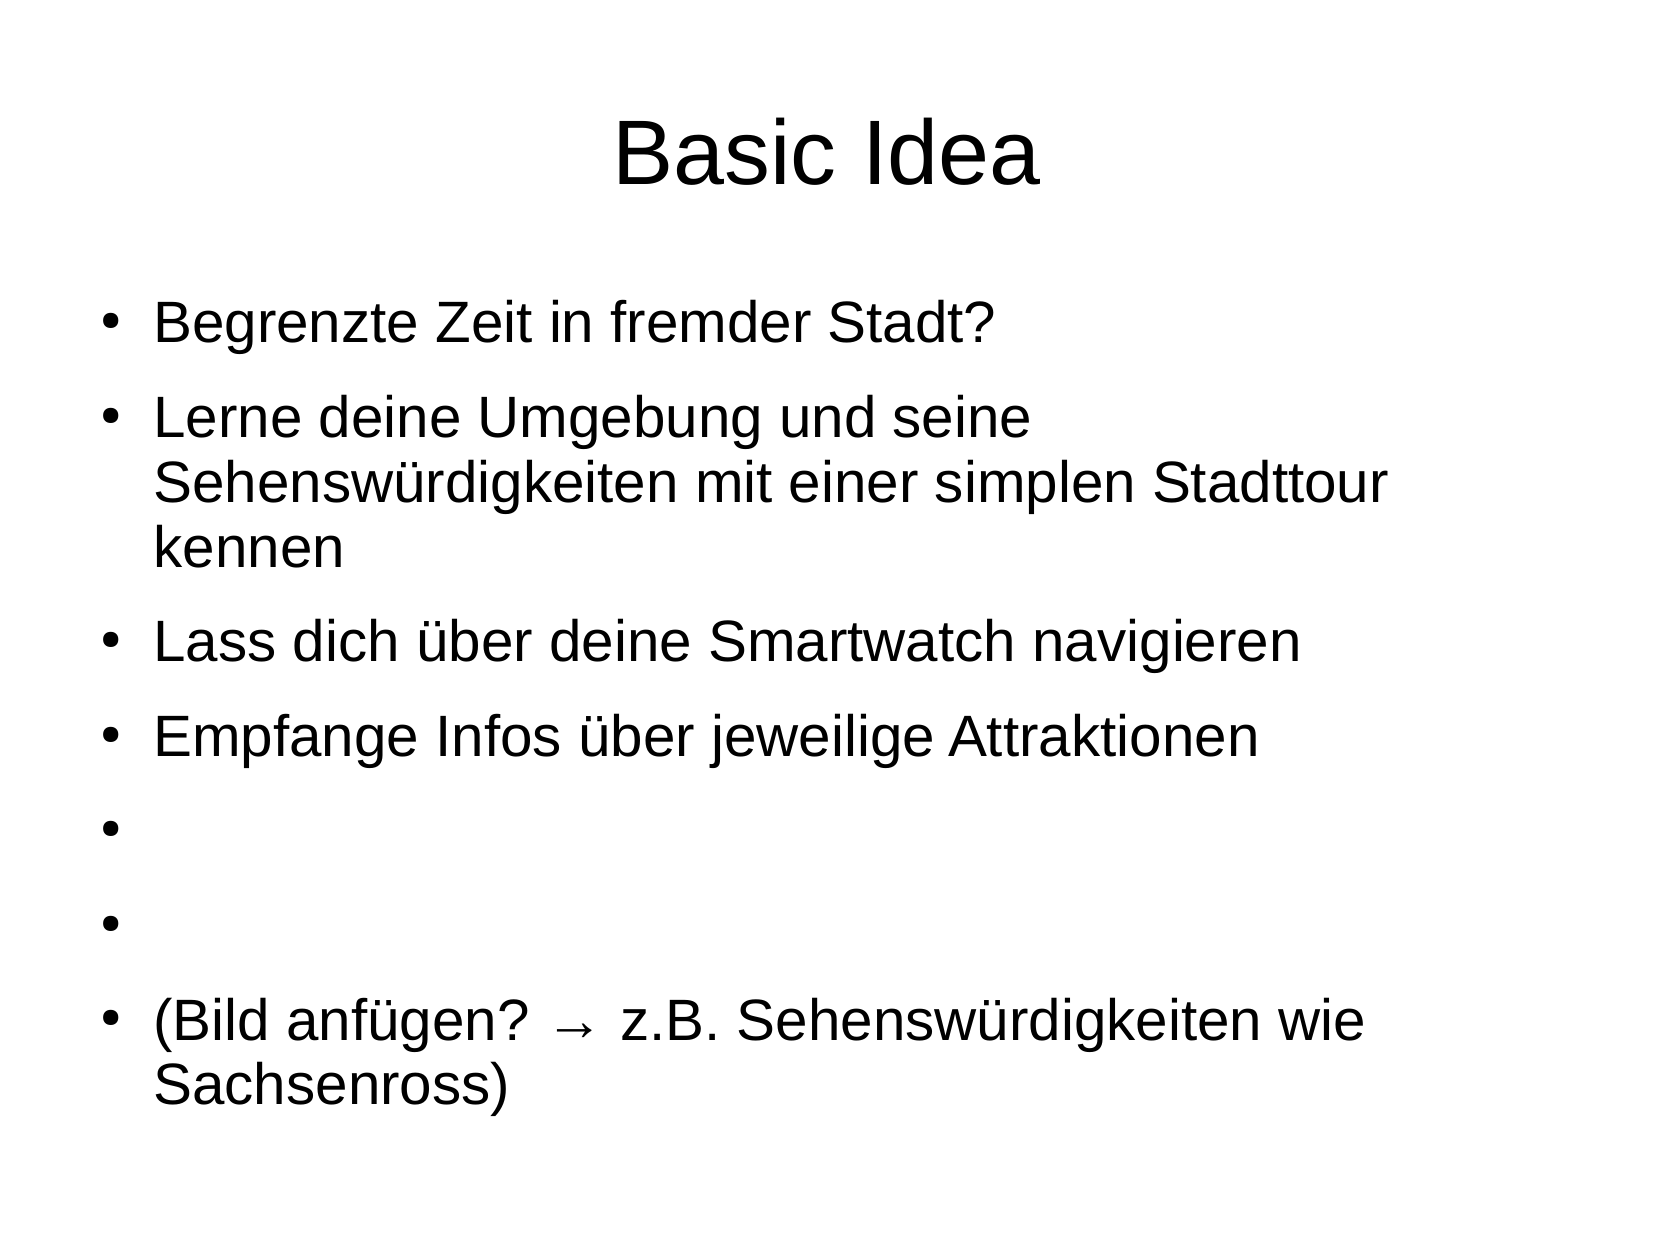

# Basic Idea
Begrenzte Zeit in fremder Stadt?
Lerne deine Umgebung und seine Sehenswürdigkeiten mit einer simplen Stadttour kennen
Lass dich über deine Smartwatch navigieren
Empfange Infos über jeweilige Attraktionen
(Bild anfügen? → z.B. Sehenswürdigkeiten wie Sachsenross)